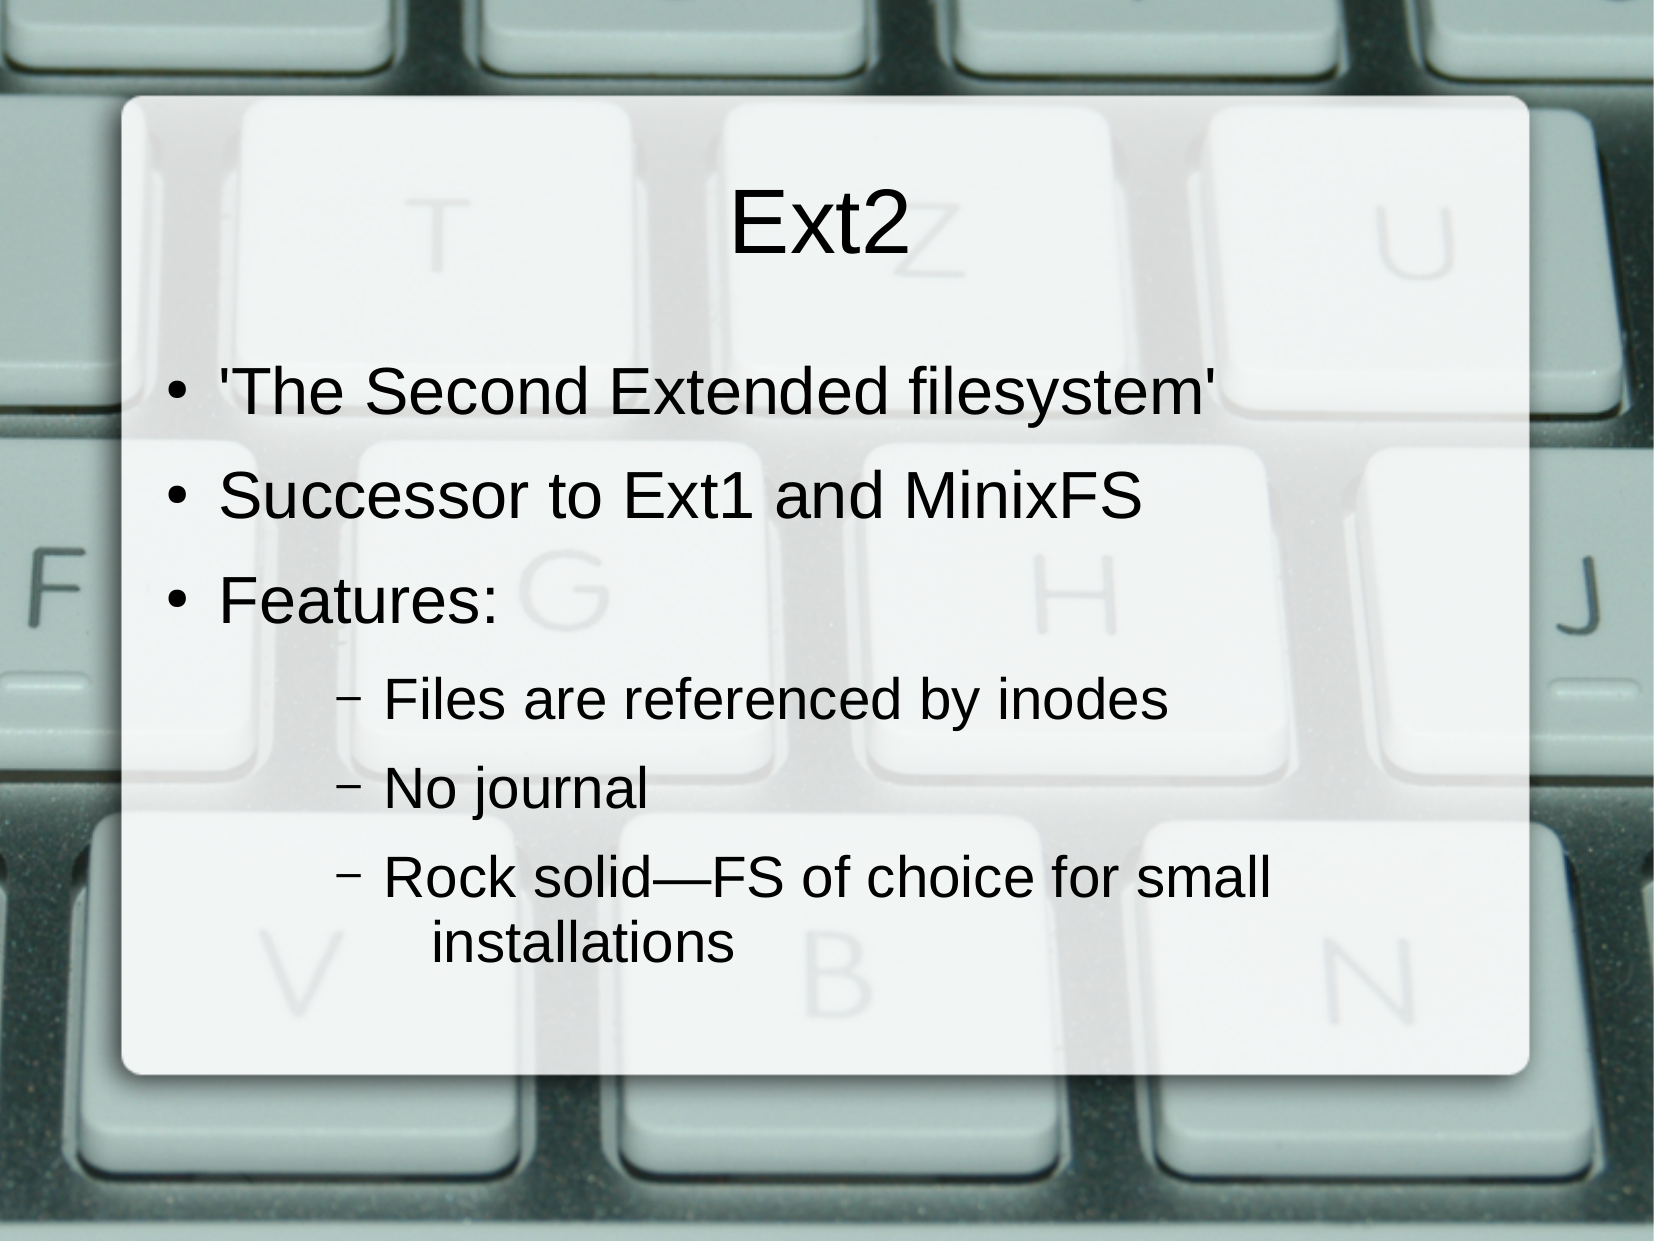

# Ext2
'The Second Extended filesystem'
Successor to Ext1 and MinixFS
Features:
Files are referenced by inodes
No journal
Rock solid—FS of choice for small installations